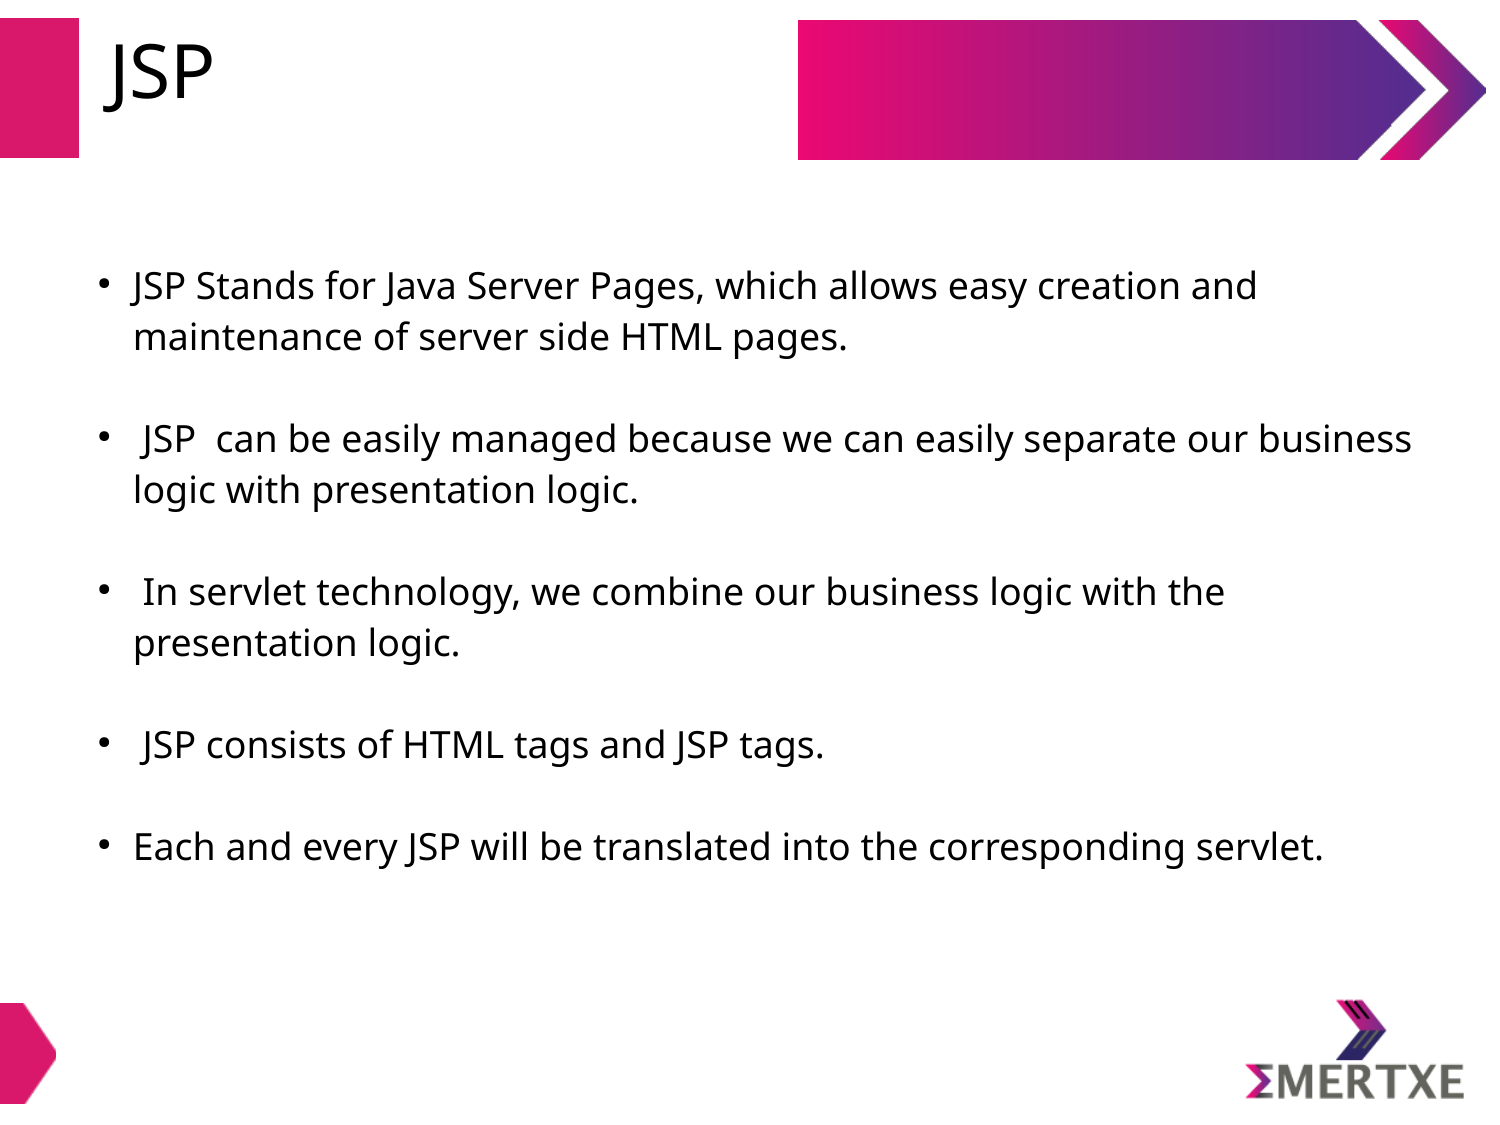

JSP
JSP Stands for Java Server Pages, which allows easy creation and maintenance of server side HTML pages.
 JSP can be easily managed because we can easily separate our business logic with presentation logic.
 In servlet technology, we combine our business logic with the presentation logic.
 JSP consists of HTML tags and JSP tags.
Each and every JSP will be translated into the corresponding servlet.